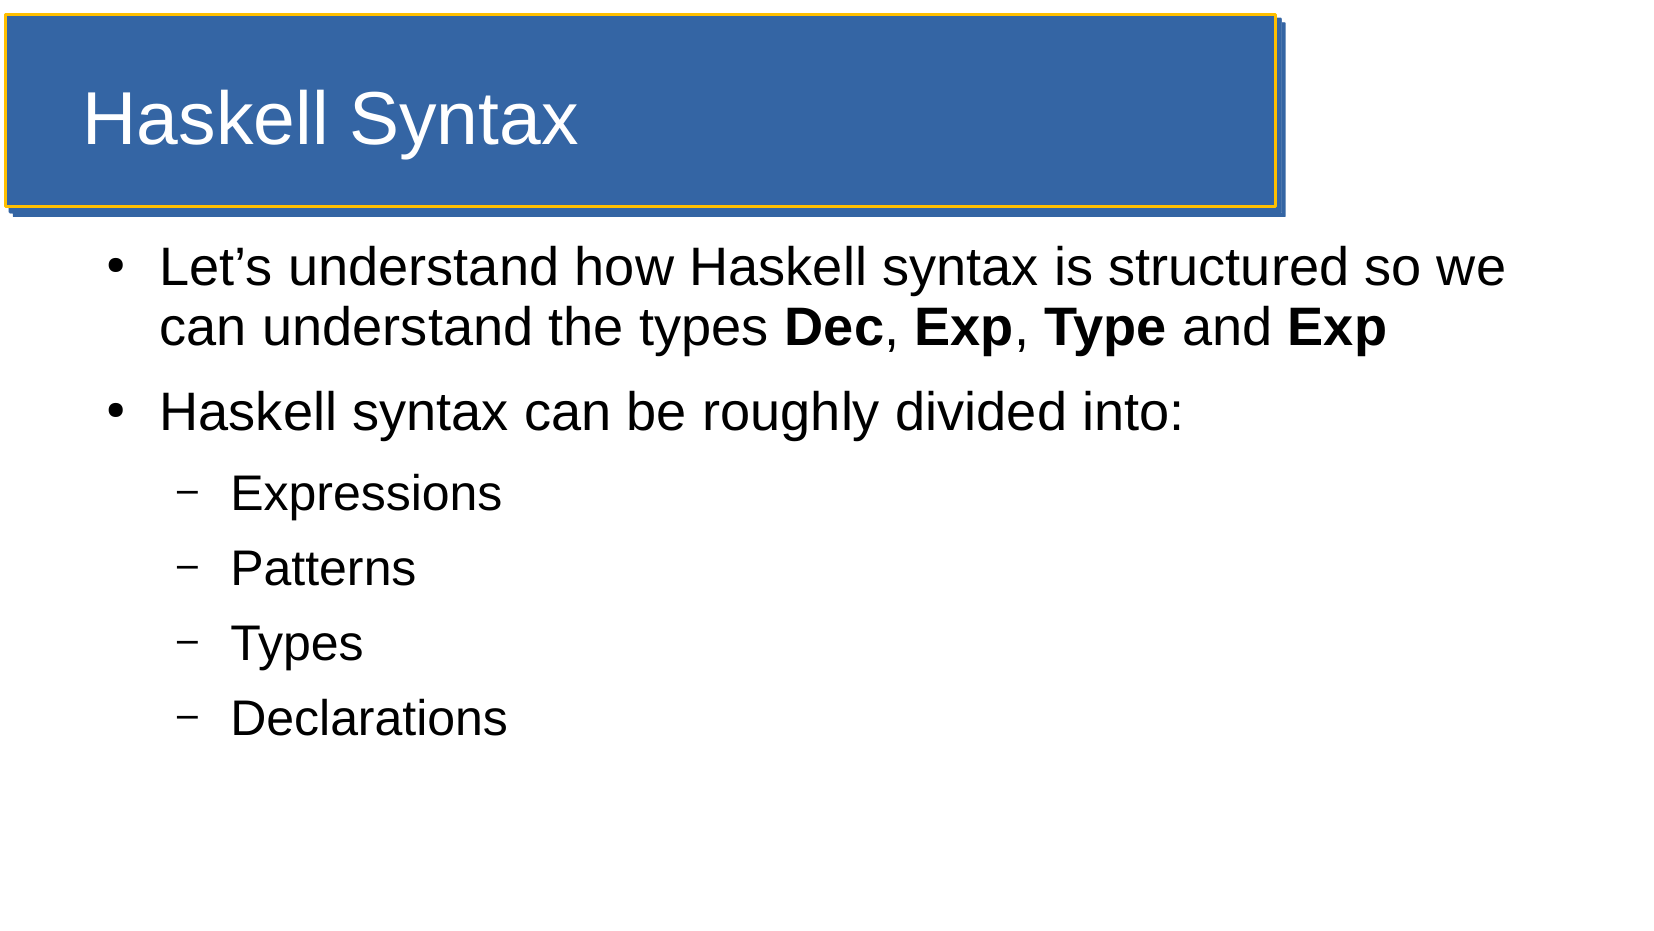

# Haskell Syntax
Let’s understand how Haskell syntax is structured so we can understand the types Dec, Exp, Type and Exp
Haskell syntax can be roughly divided into:
Expressions
Patterns
Types
Declarations